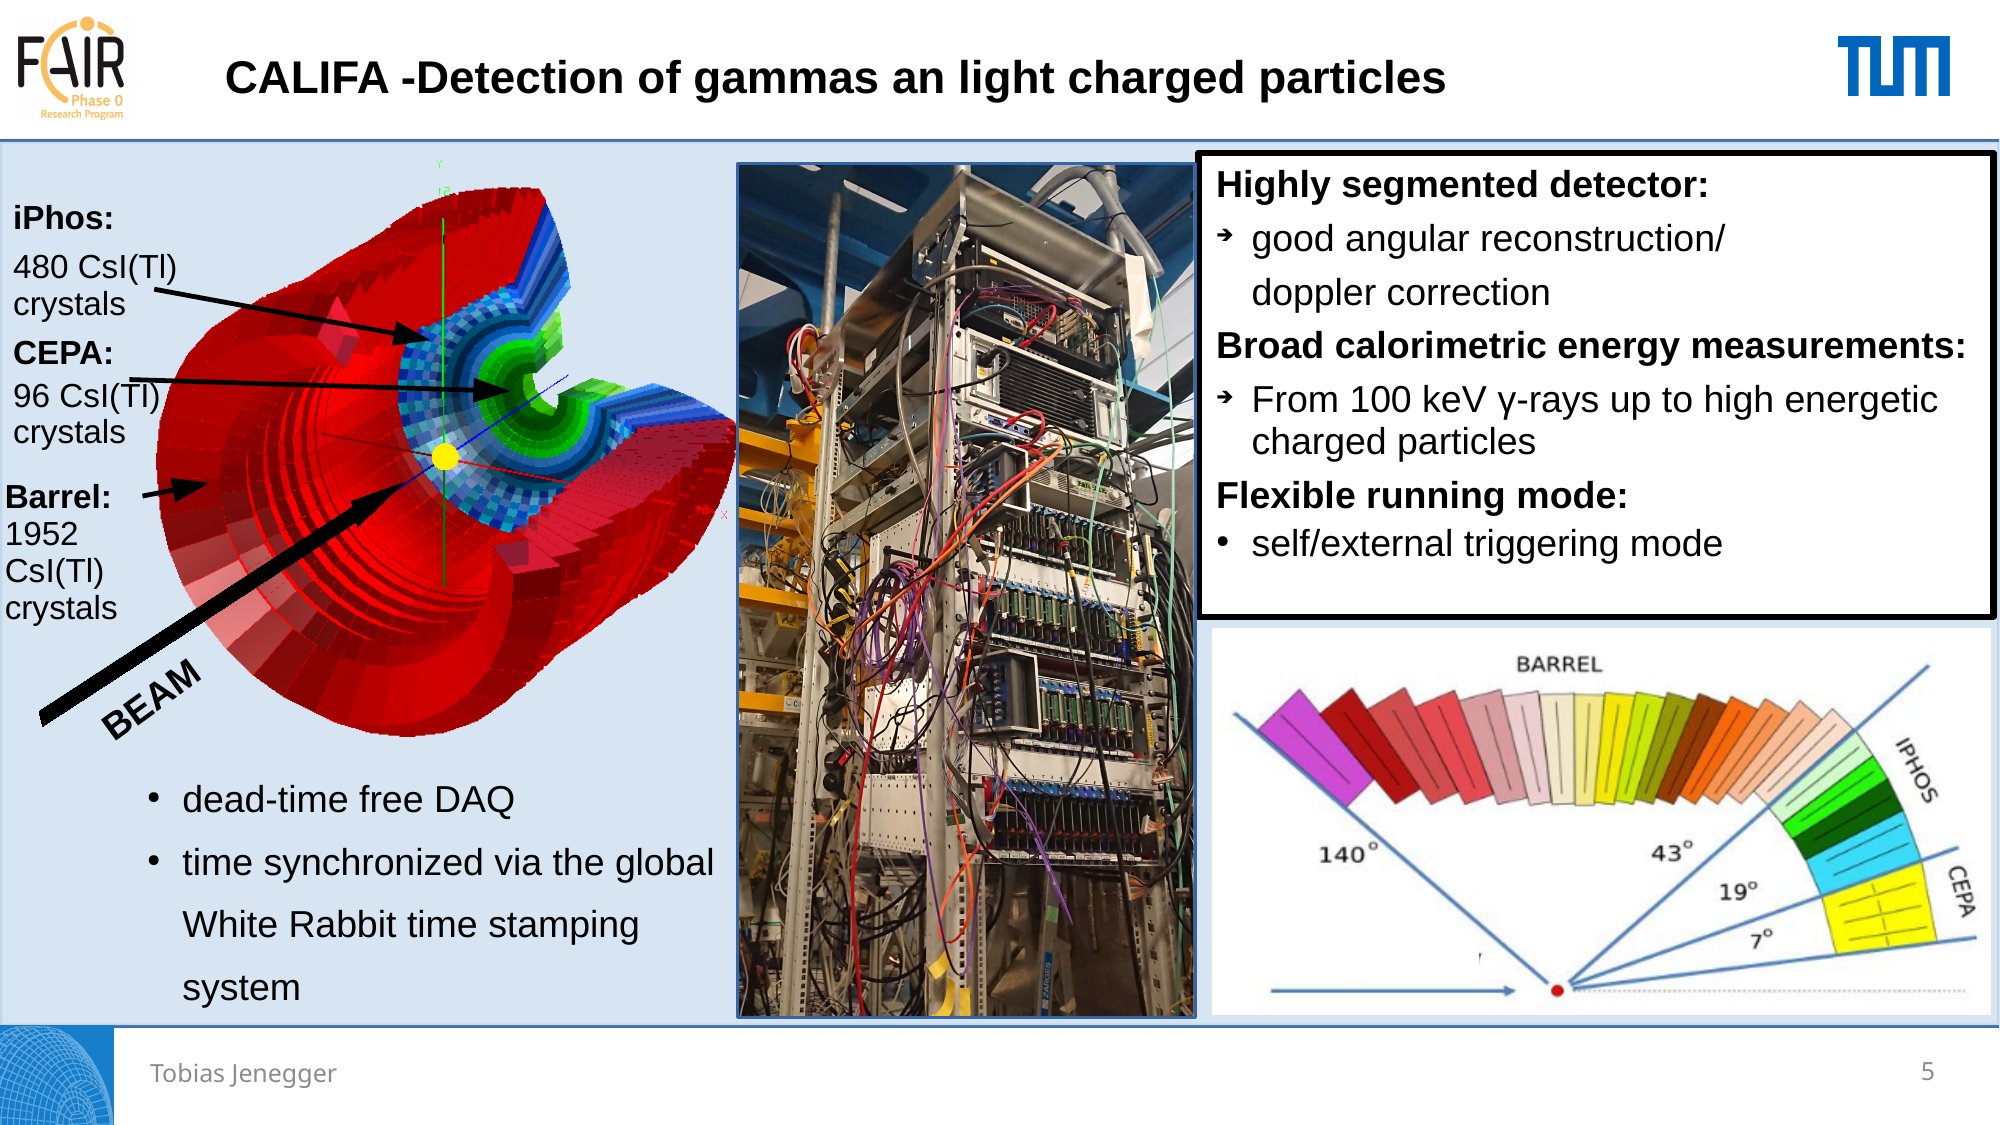

CALIFA -Detection of gammas an light charged particles
	iPhos:
	480 CsI(Tl) 		crystals
	CEPA:
	96 CsI(TI)
	crystals
Barrel:
1952 CsI(Tl) crystals
BEAM
Highly segmented detector:
good angular reconstruction/
doppler correction
Broad calorimetric energy measurements:
From 100 keV γ-rays up to high energetic charged particles
Flexible running mode:
self/external triggering mode
beam
dead-time free DAQ
time synchronized via the global White Rabbit time stamping system
5